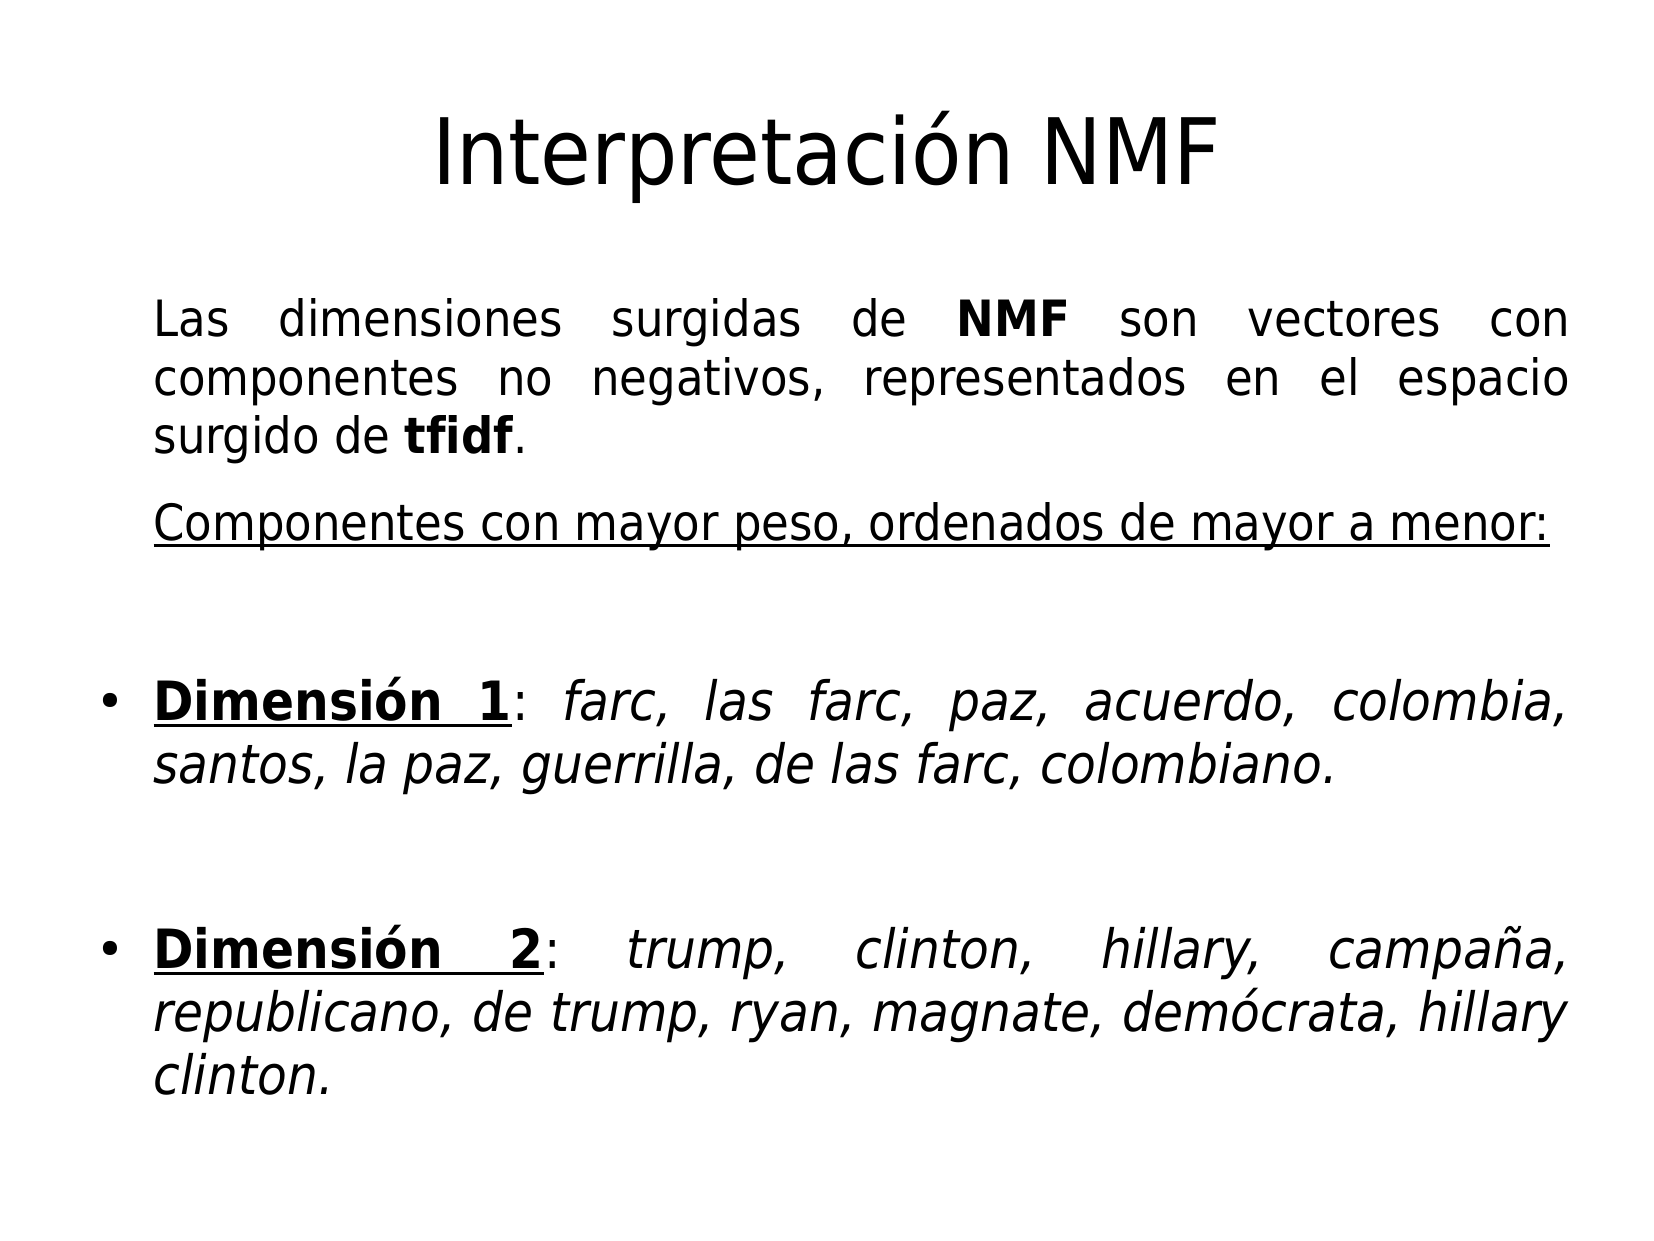

# Interpretación NMF
Las dimensiones surgidas de NMF son vectores con componentes no negativos, representados en el espacio surgido de tfidf.
Componentes con mayor peso, ordenados de mayor a menor:
Dimensión 1: farc, las farc, paz, acuerdo, colombia, santos, la paz, guerrilla, de las farc, colombiano.
Dimensión 2: trump, clinton, hillary, campaña, republicano, de trump, ryan, magnate, demócrata, hillary clinton.